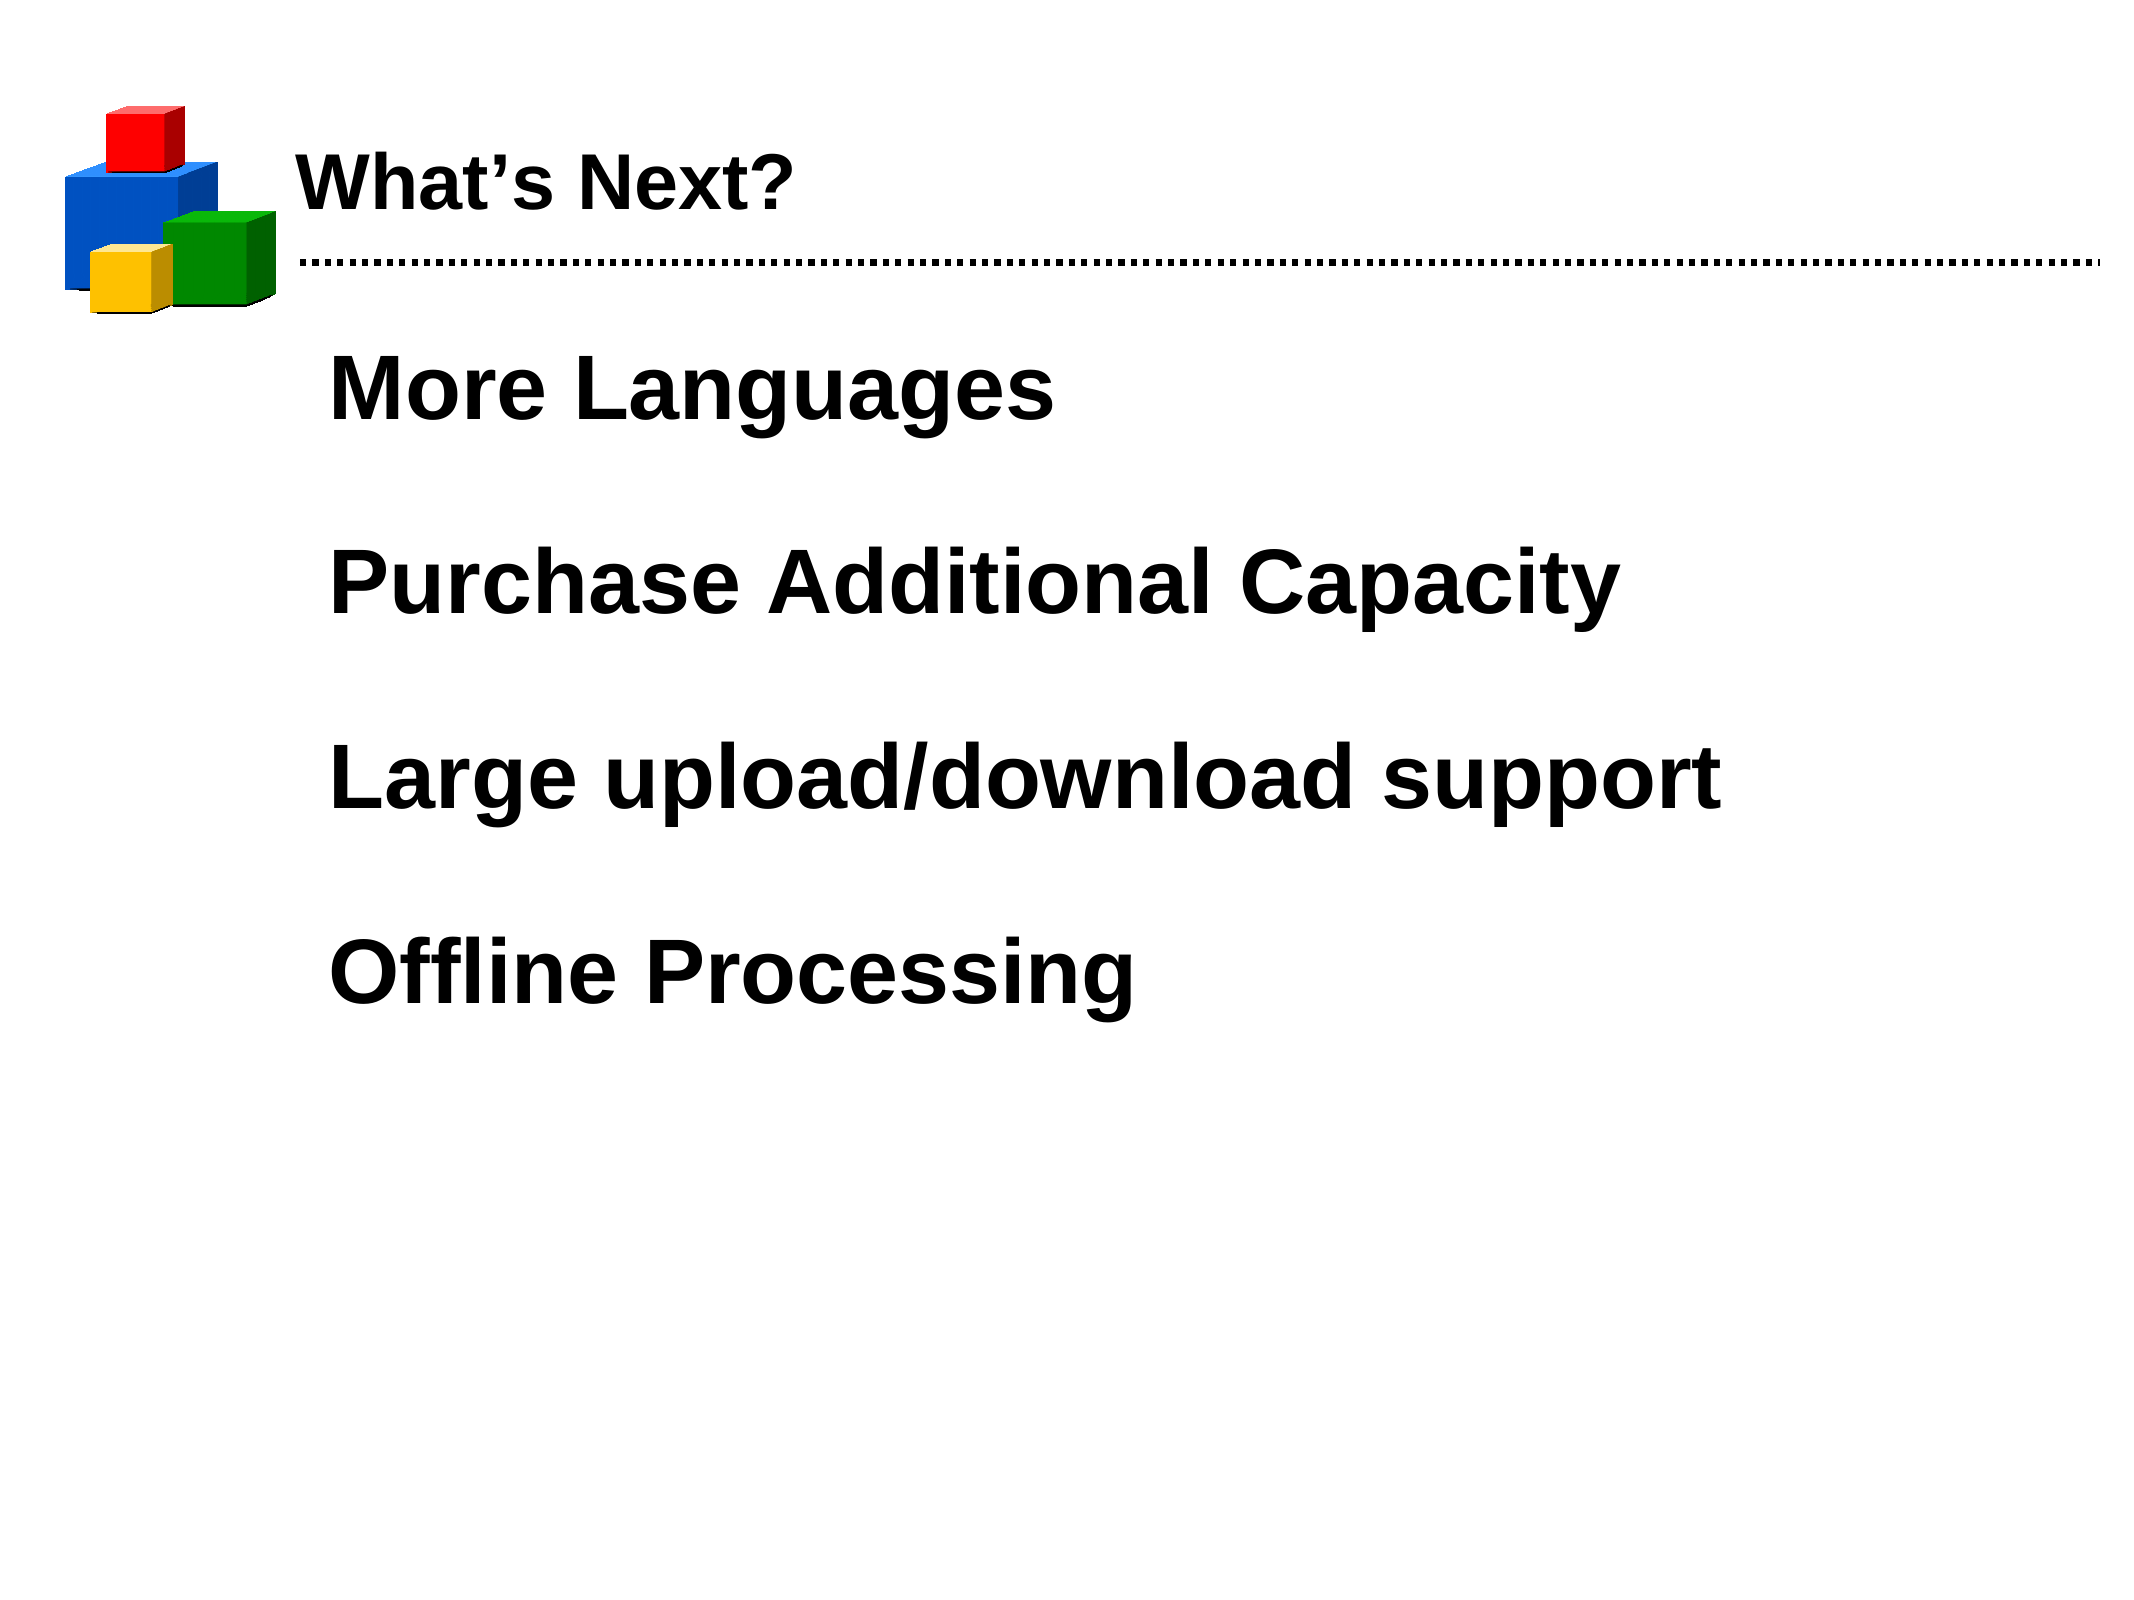

What’s Next?
More Languages
Purchase Additional Capacity
Large upload/download support
Offline Processing